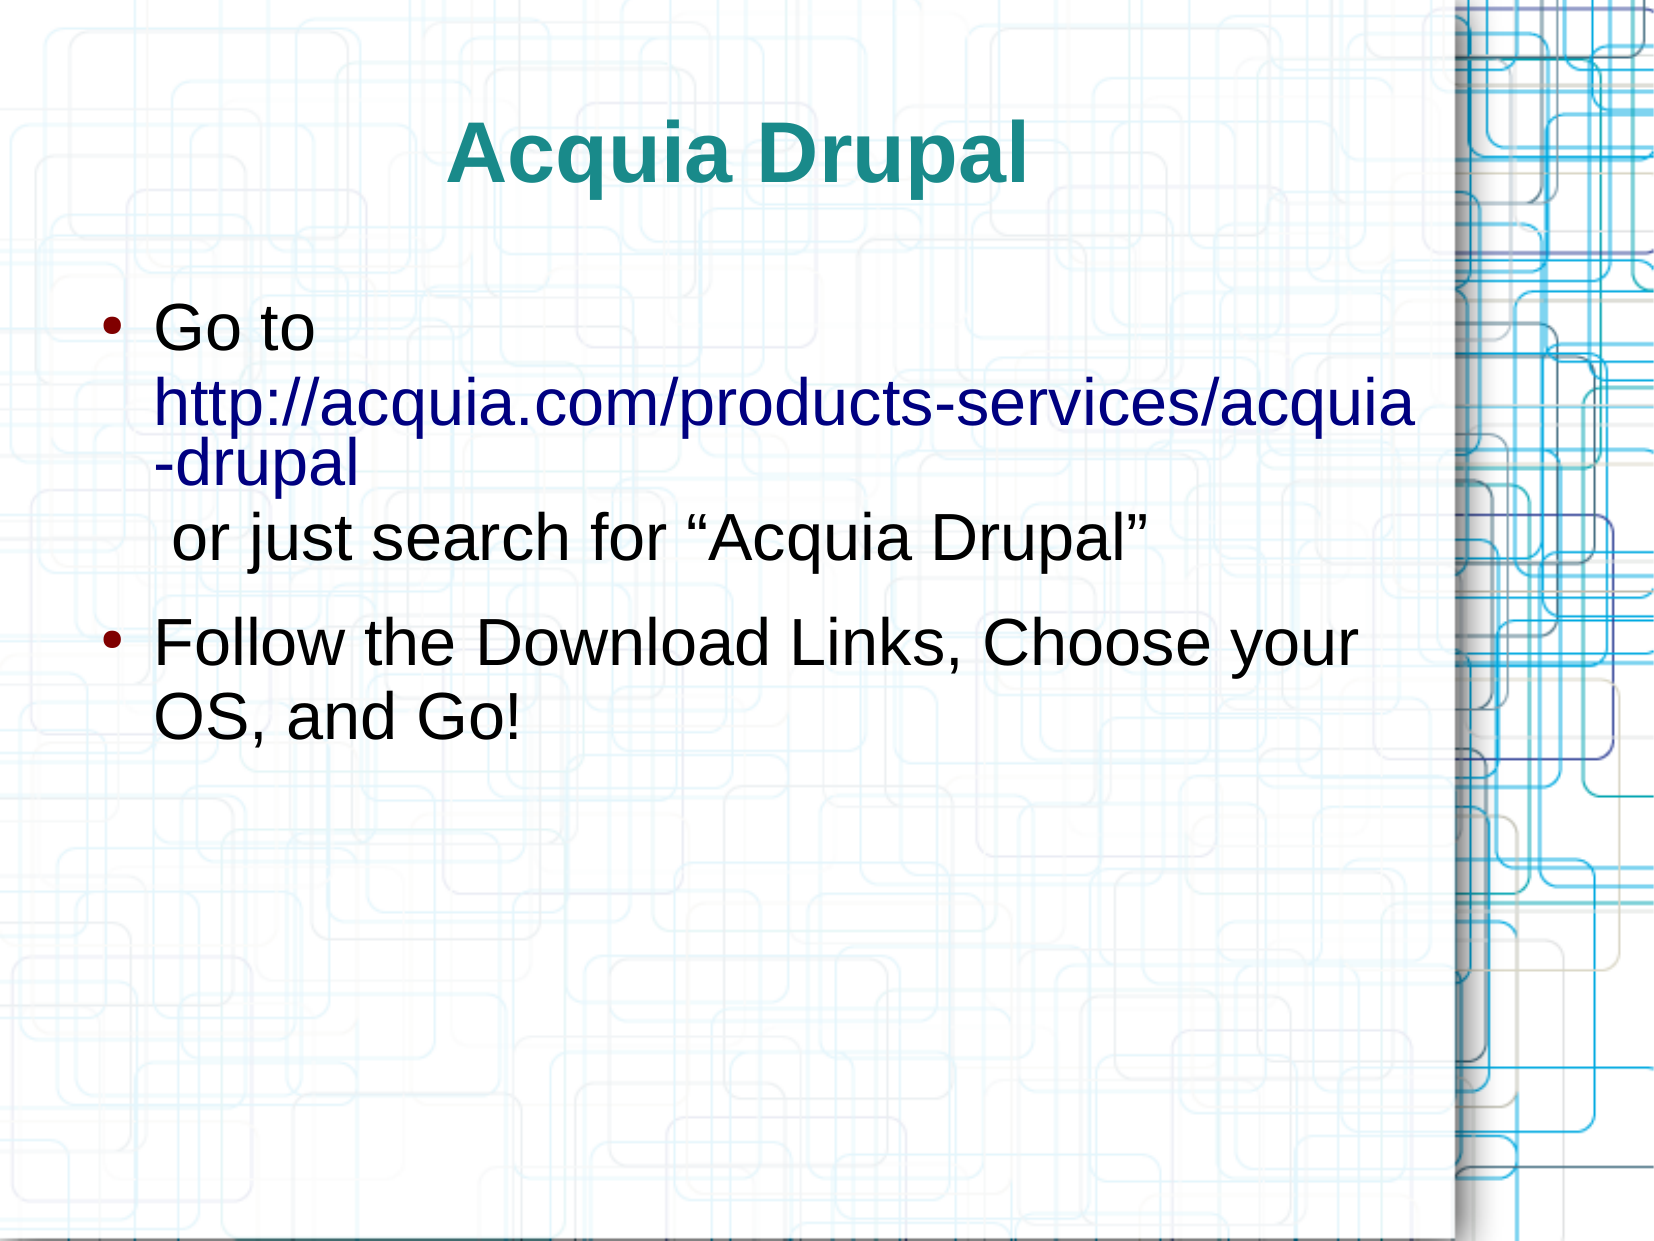

# Acquia Drupal
Go to http://acquia.com/products-services/acquia-drupal or just search for “Acquia Drupal”
Follow the Download Links, Choose your OS, and Go!